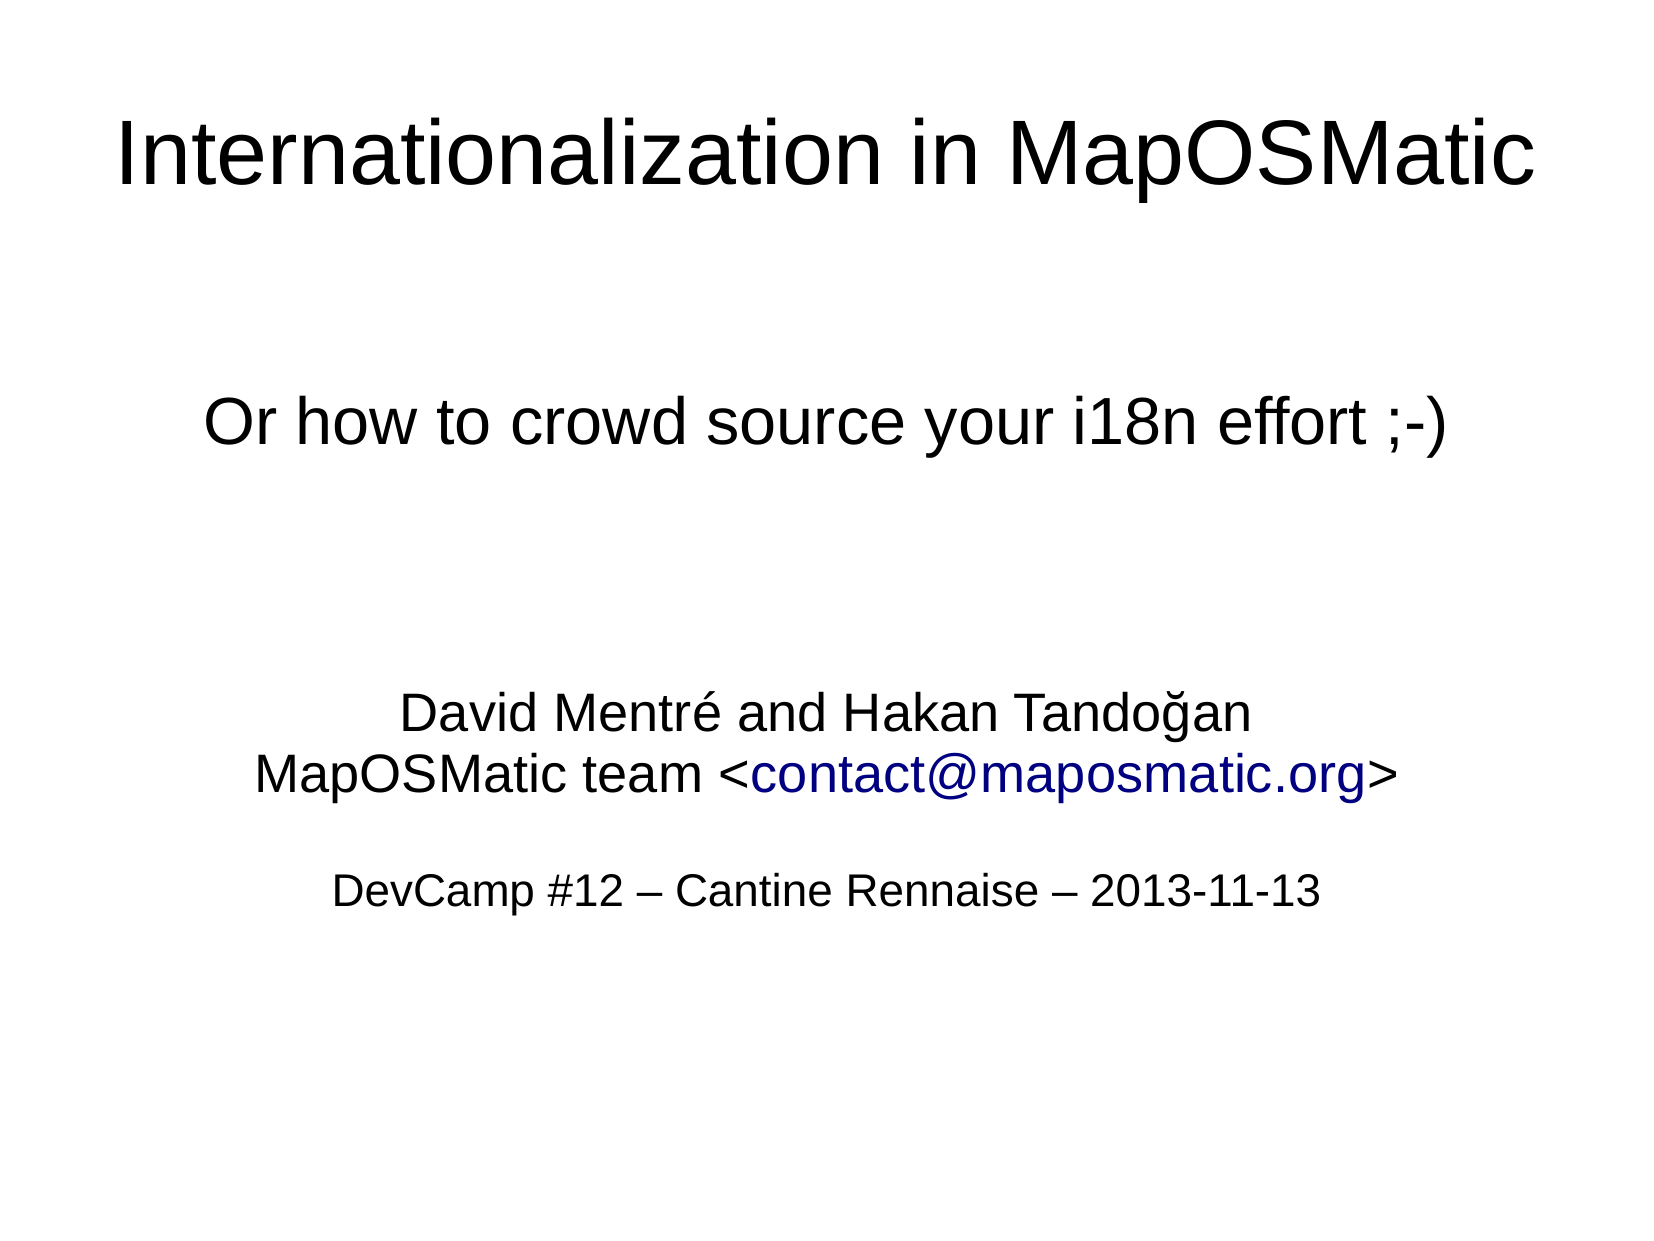

# Internationalization in MapOSMatic
Or how to crowd source your i18n effort ;-)
David Mentré and Hakan Tandoğan
MapOSMatic team <contact@maposmatic.org>
DevCamp #12 – Cantine Rennaise – 2013-11-13